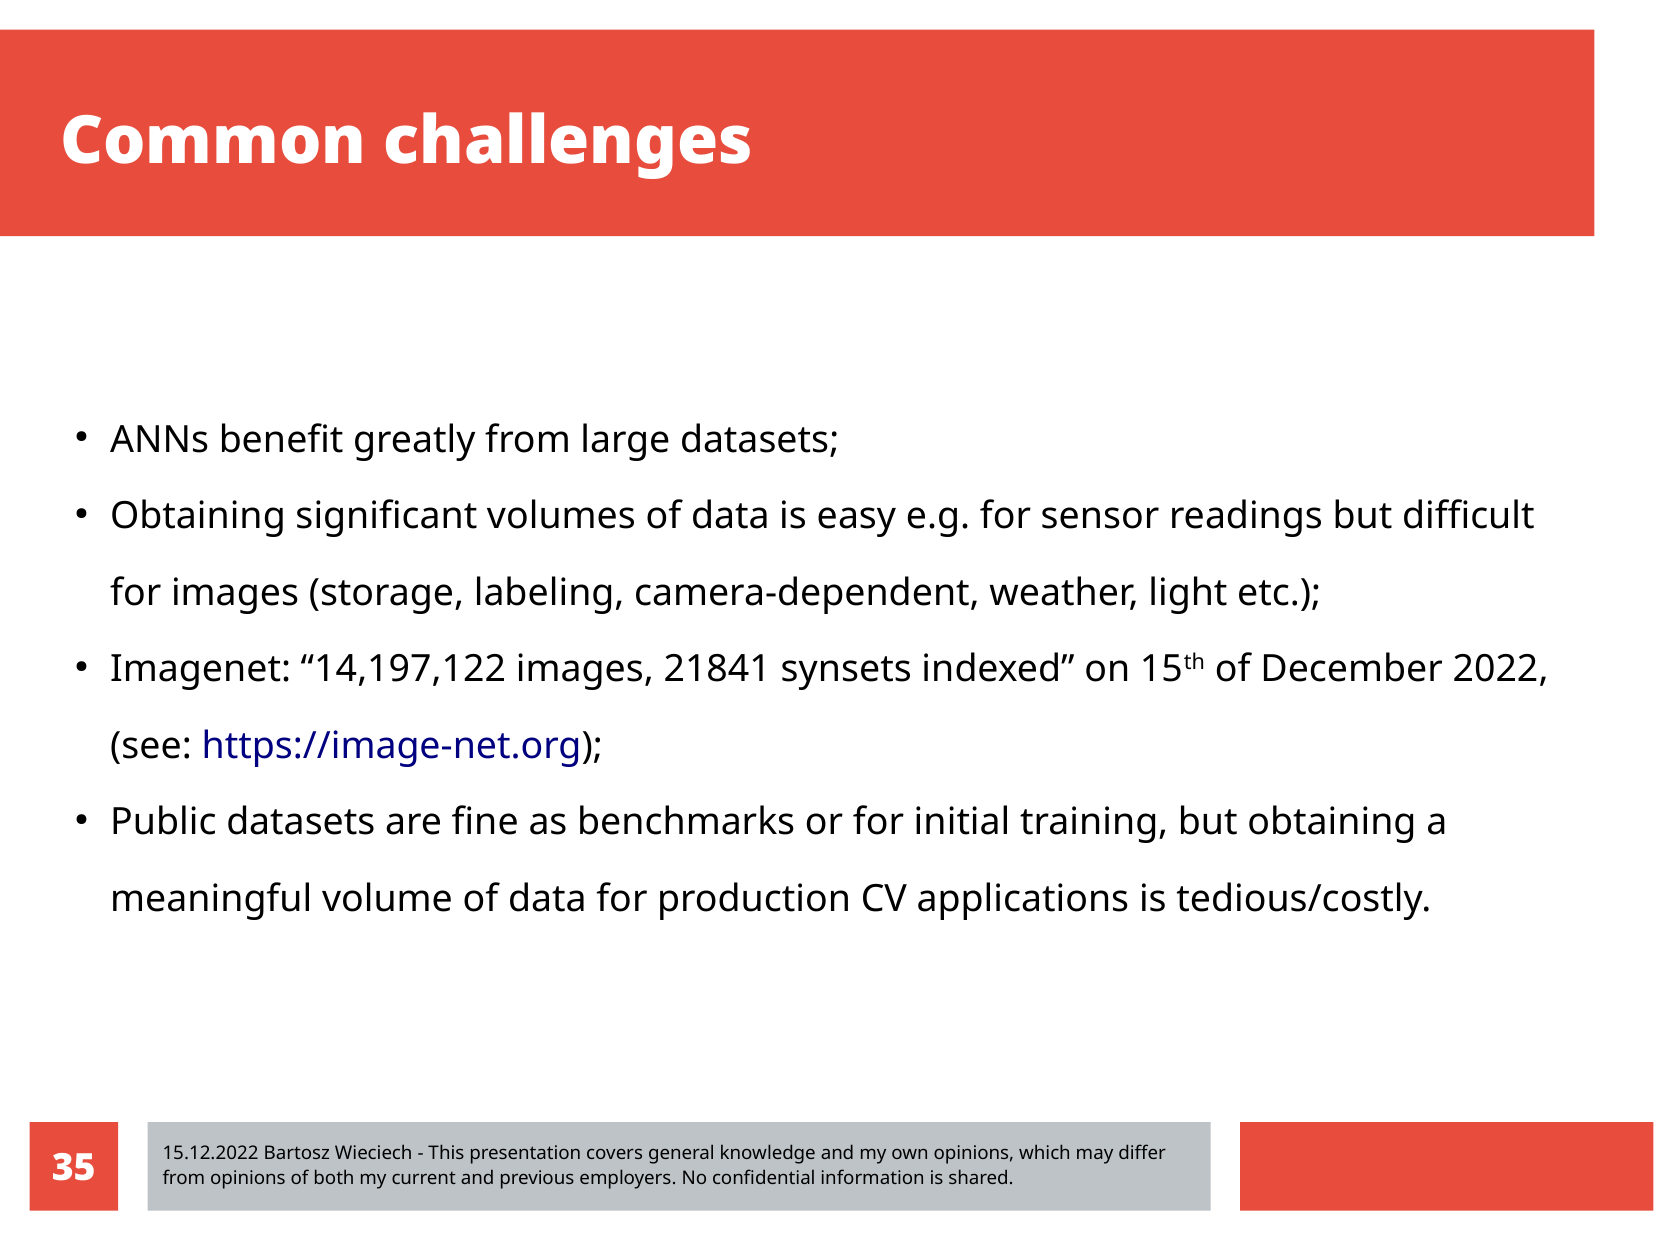

# Common challenges
ANNs benefit greatly from large datasets;
Obtaining significant volumes of data is easy e.g. for sensor readings but difficult for images (storage, labeling, camera-dependent, weather, light etc.);
Imagenet: “14,197,122 images, 21841 synsets indexed” on 15th of December 2022, (see: https://image-net.org);
Public datasets are fine as benchmarks or for initial training, but obtaining a meaningful volume of data for production CV applications is tedious/costly.
35